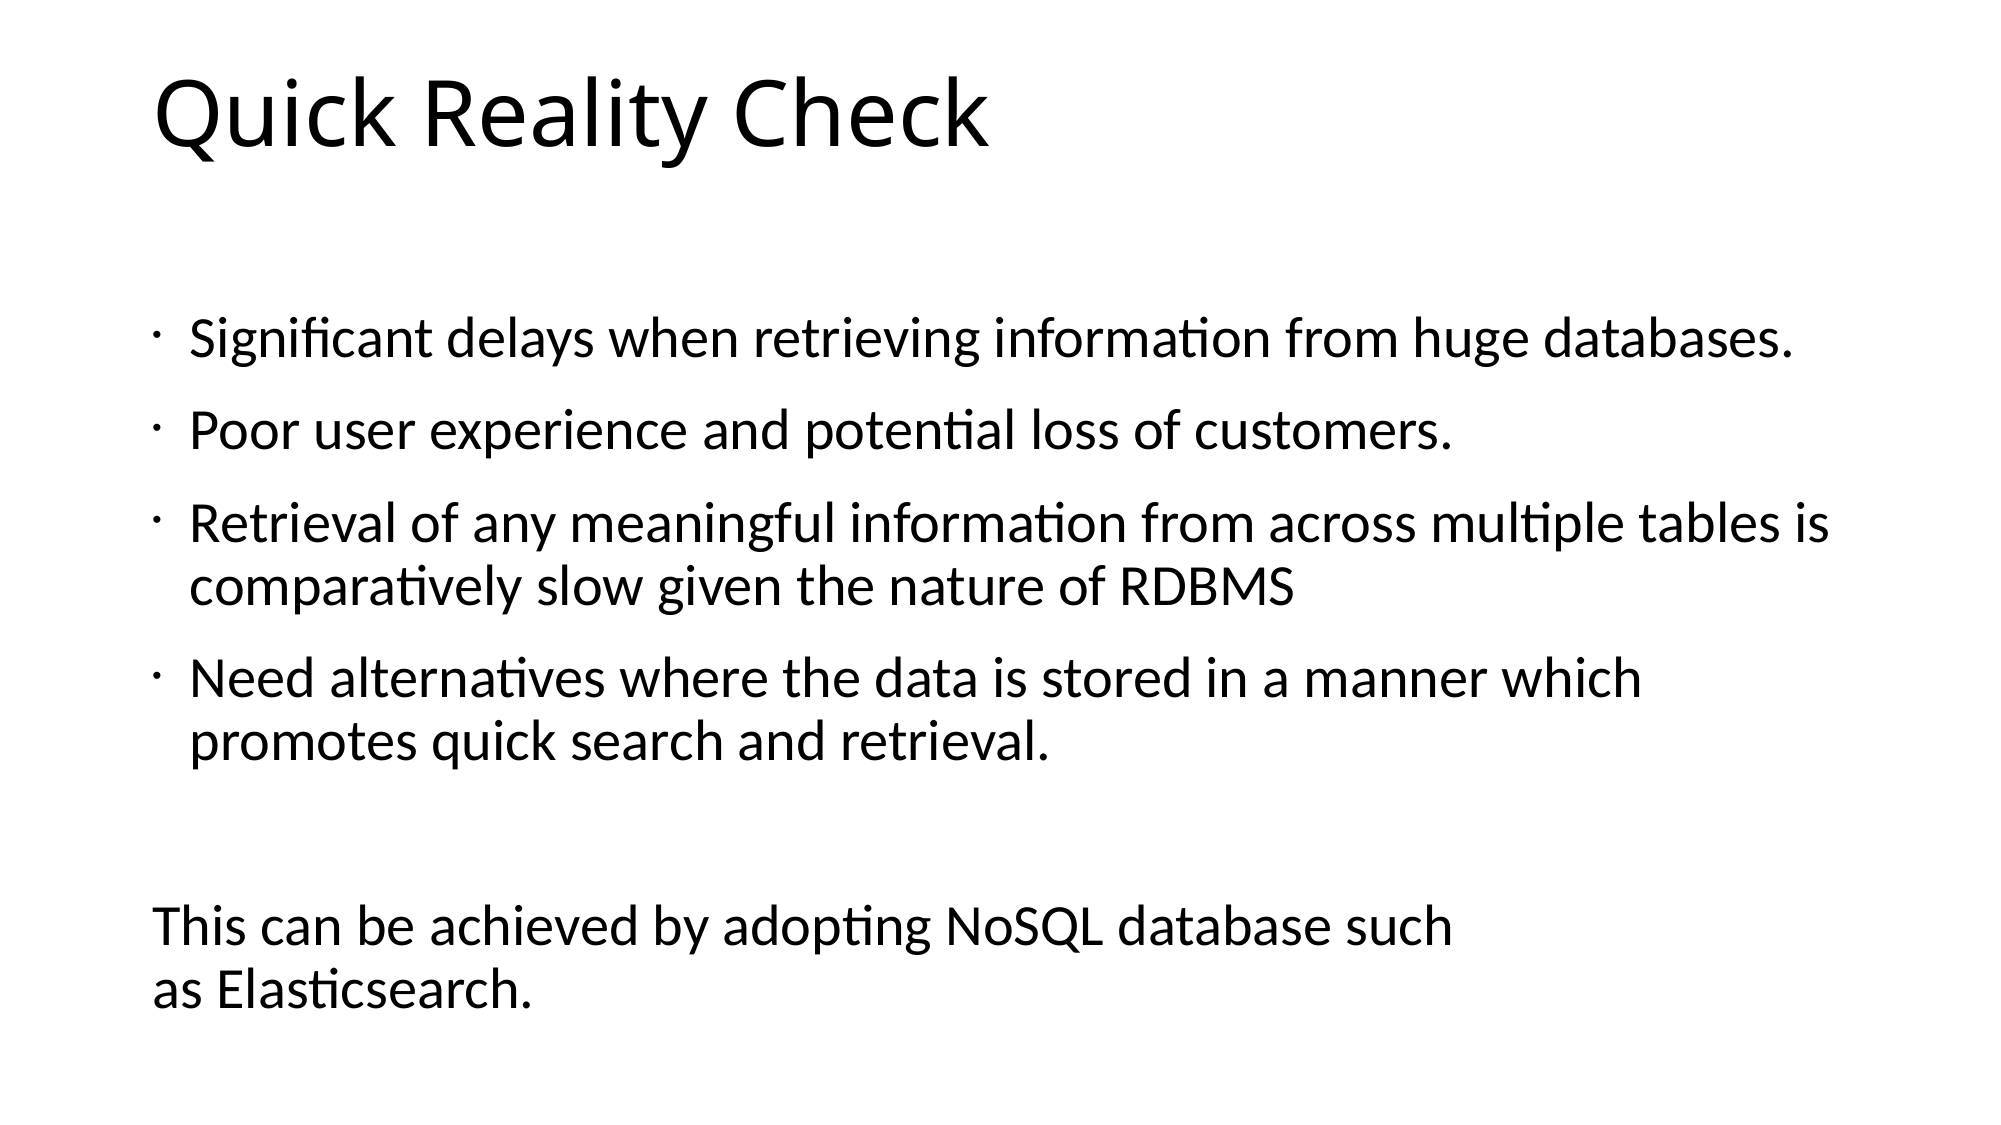

# Quick Reality Check
Significant delays when retrieving information from huge databases.
Poor user experience and potential loss of customers.
Retrieval of any meaningful information from across multiple tables is comparatively slow given the nature of RDBMS
Need alternatives where the data is stored in a manner which promotes quick search and retrieval.
This can be achieved by adopting NoSQL database such as Elasticsearch.